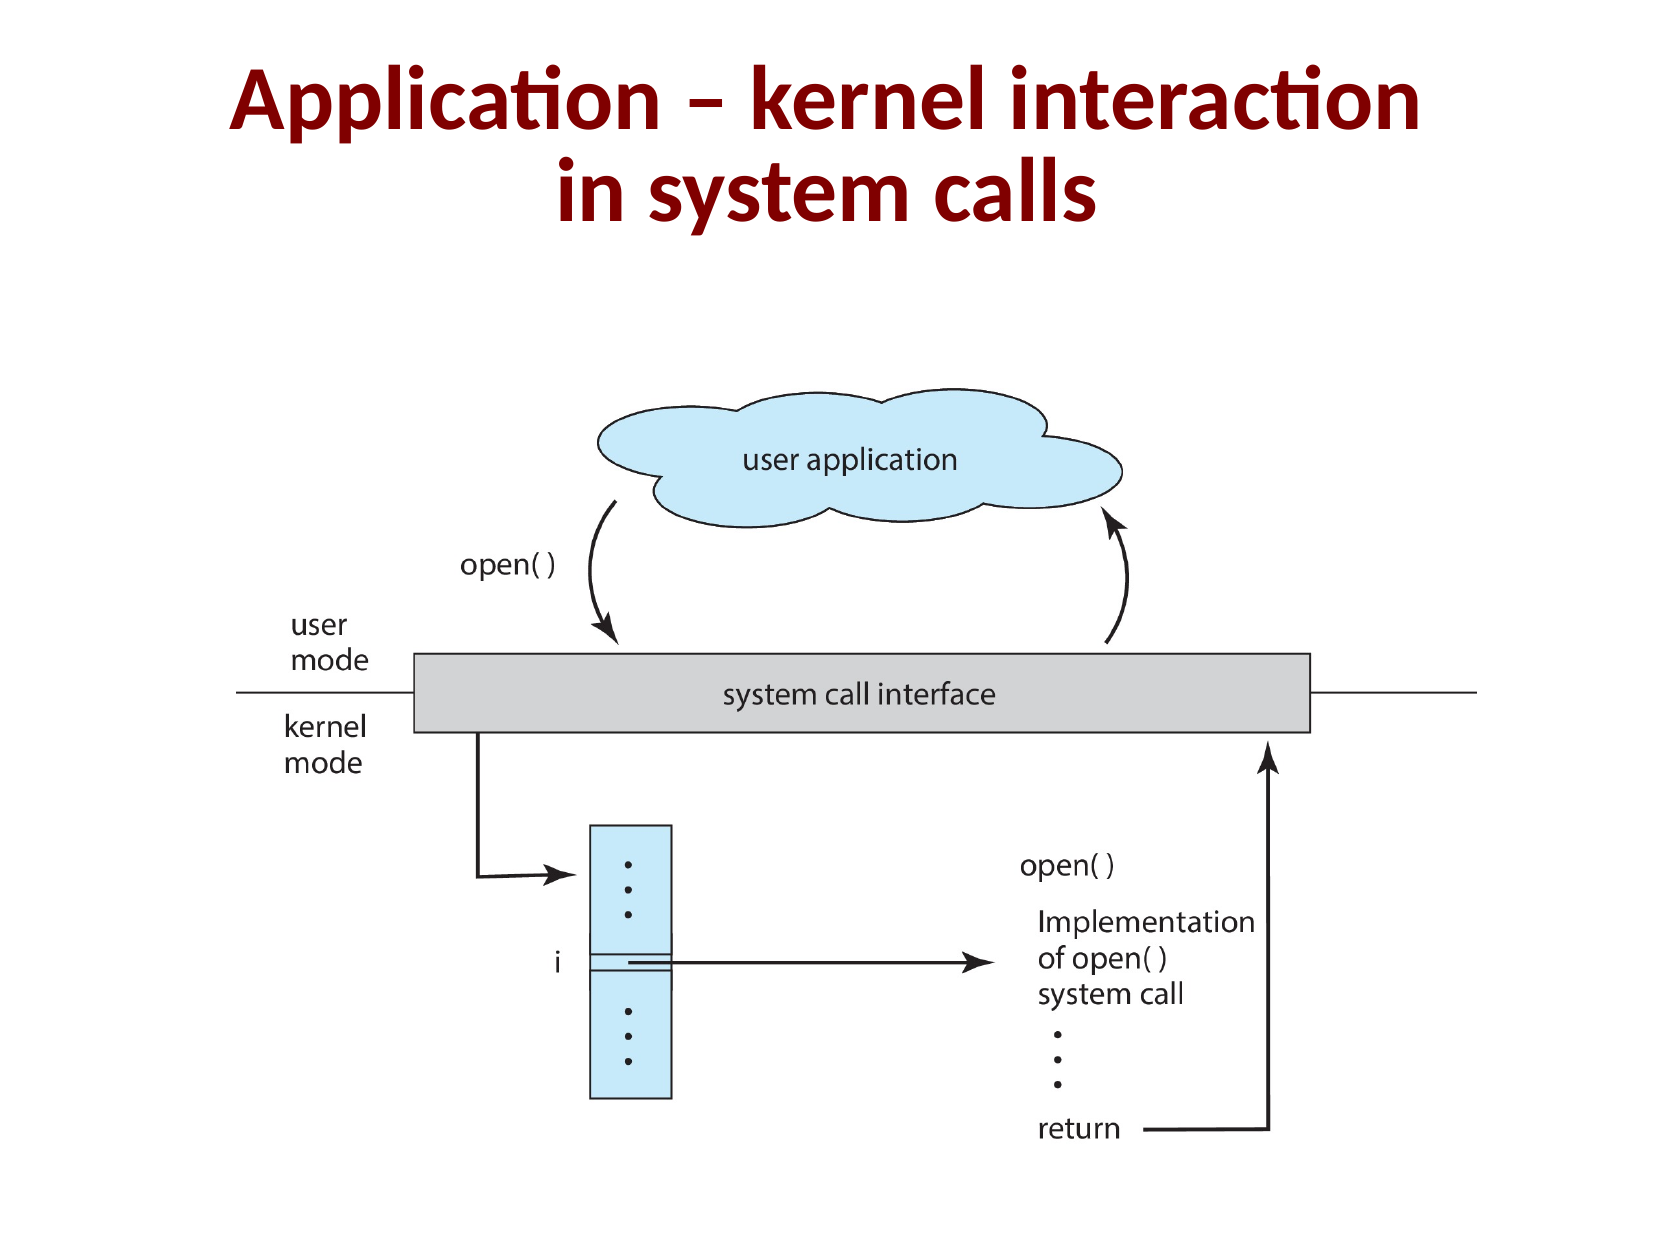

# Application – kernel interaction in system calls